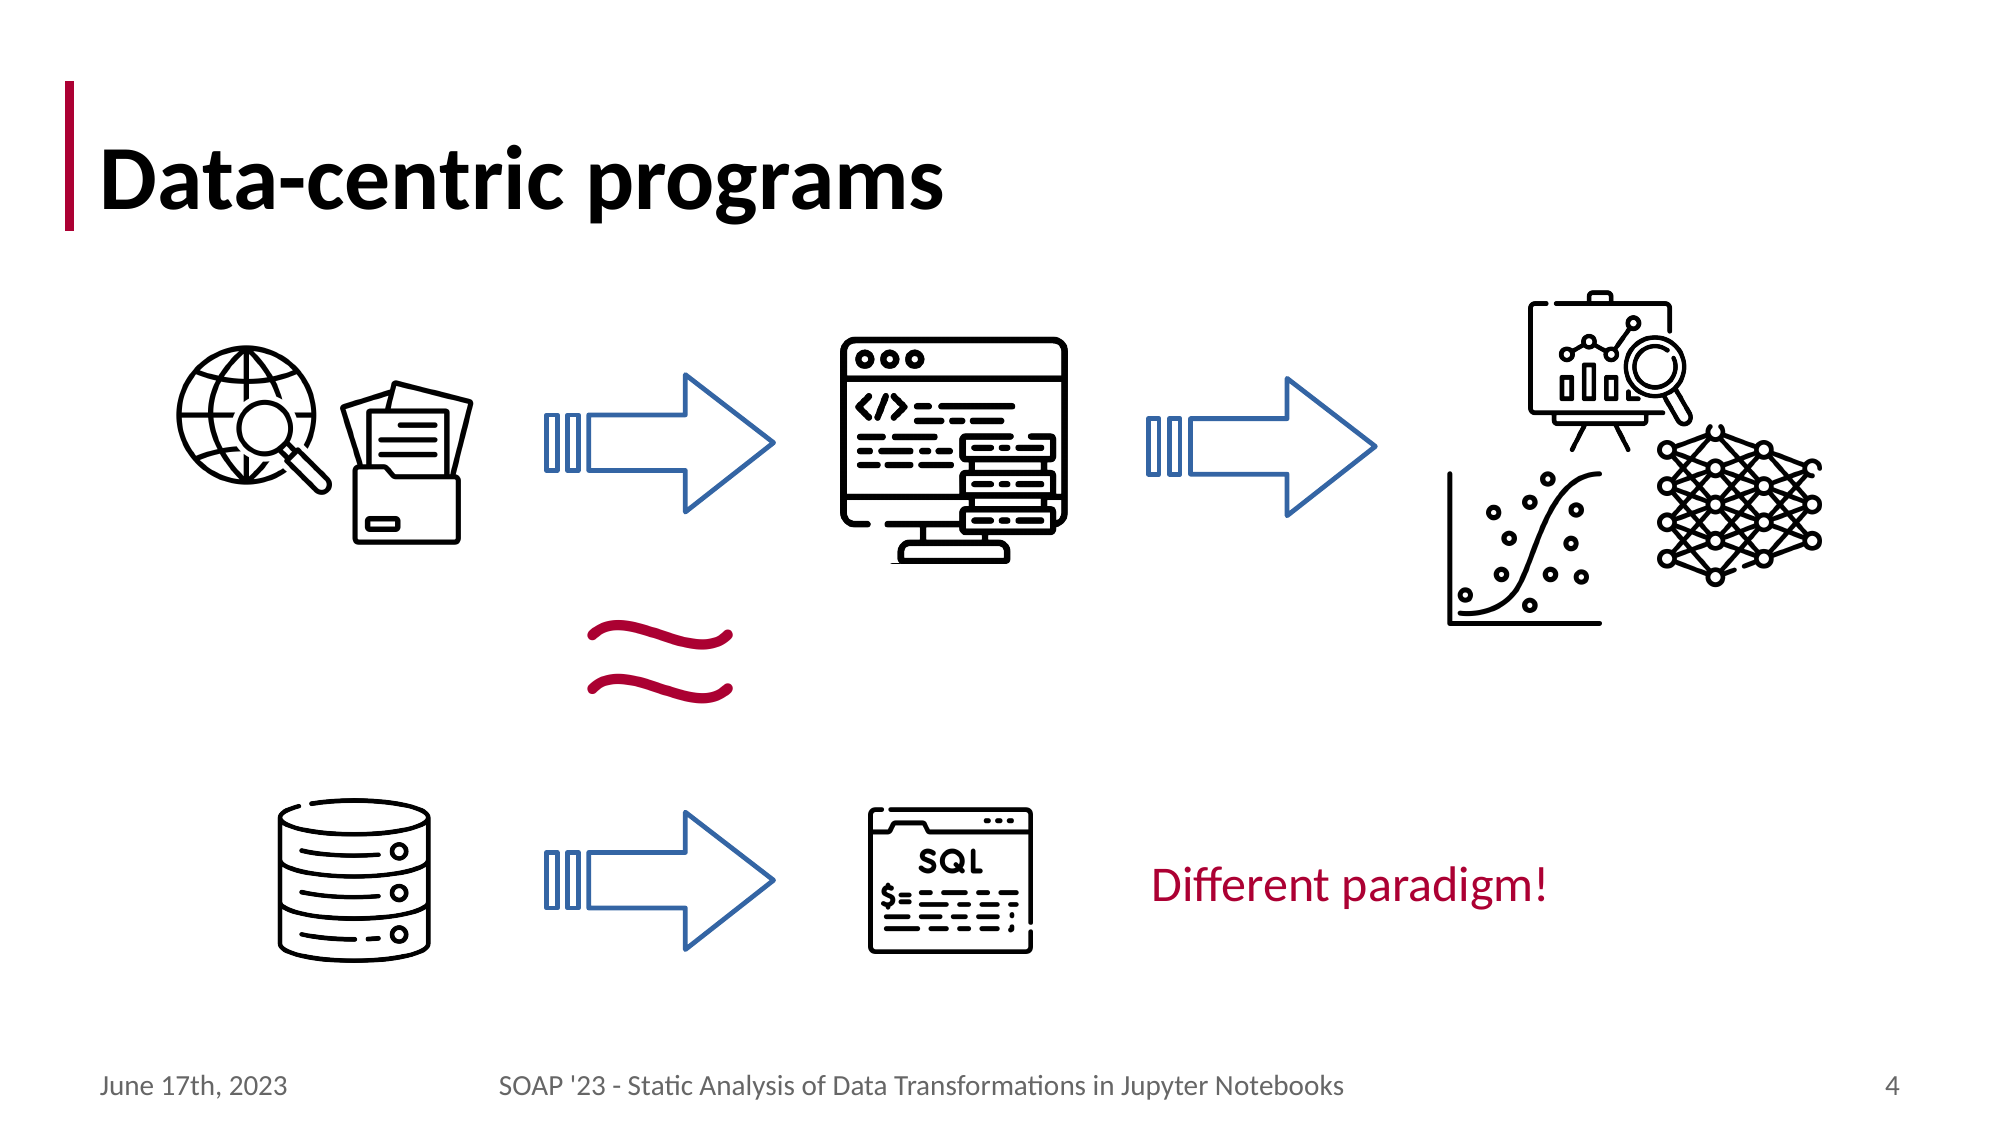

# Data-centric programs
Different paradigm!
June 17th, 2023
SOAP '23 - Static Analysis of Data Transformations in Jupyter Notebooks
4